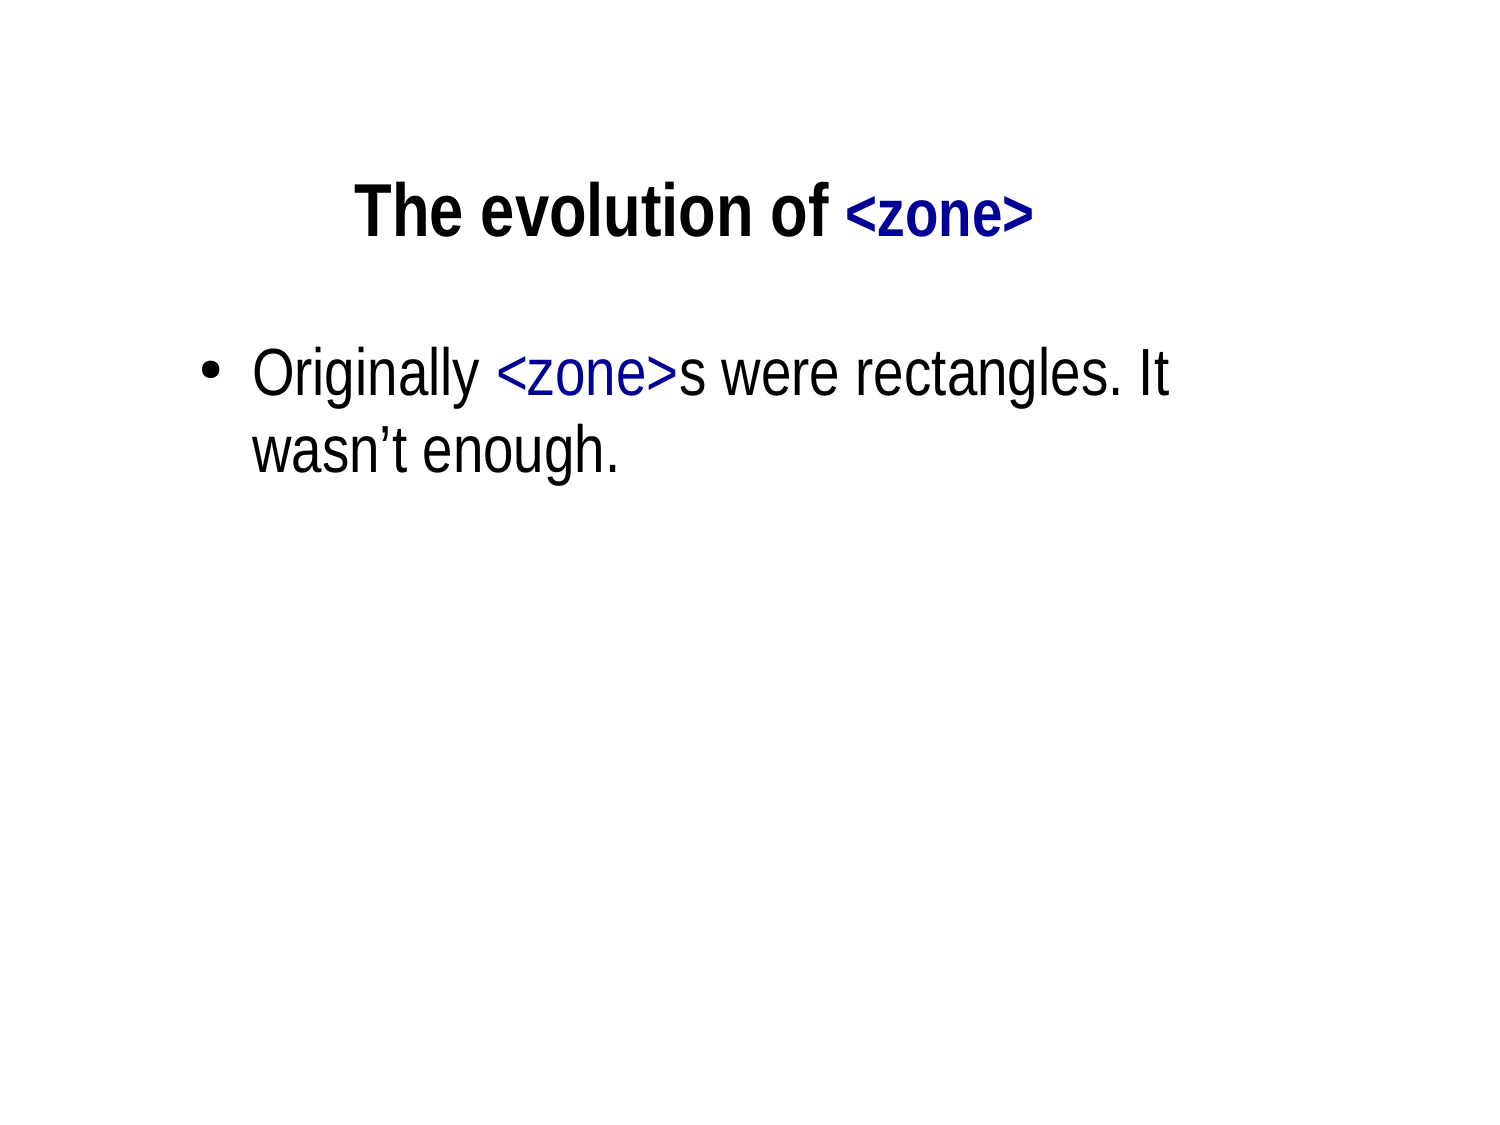

# The evolution of <zone>
Originally <zone>s were rectangles. It wasn’t enough.